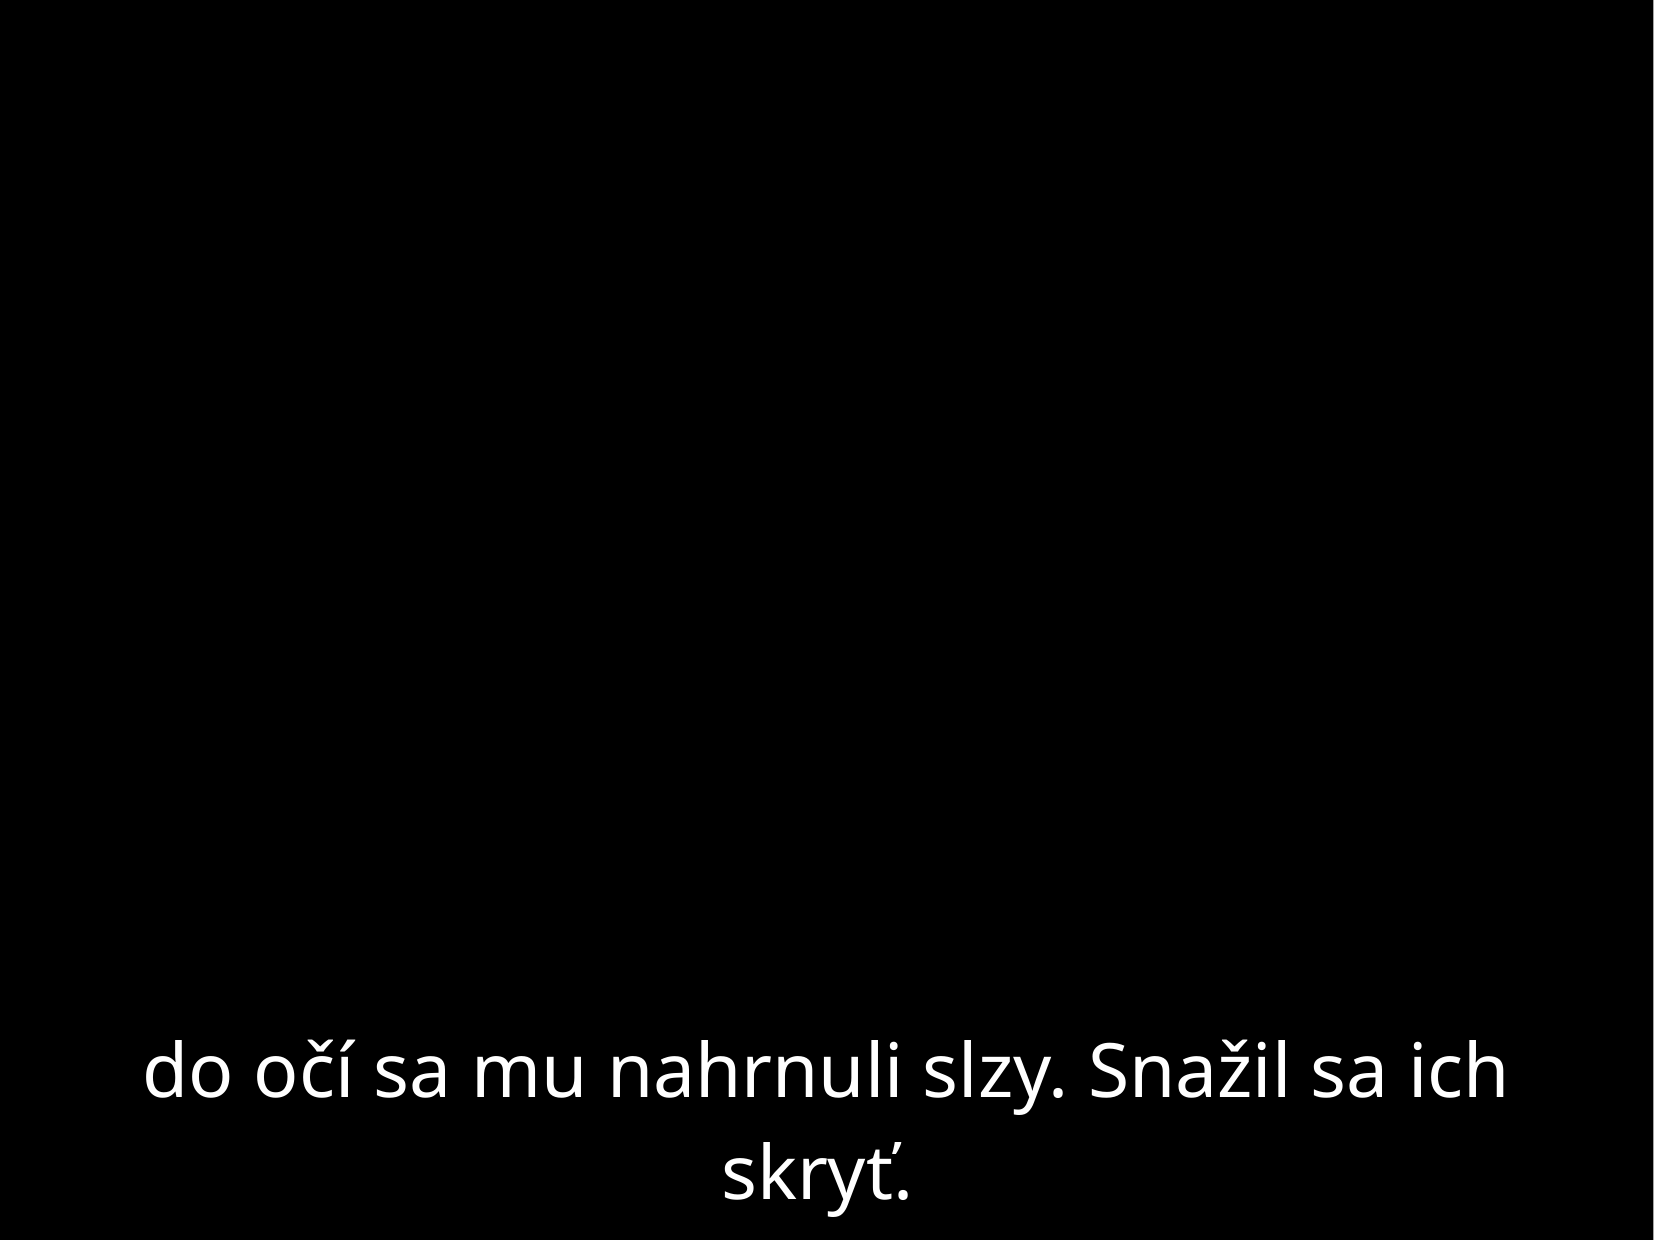

# do očí sa mu nahrnuli slzy. Snažil sa ich skryť.